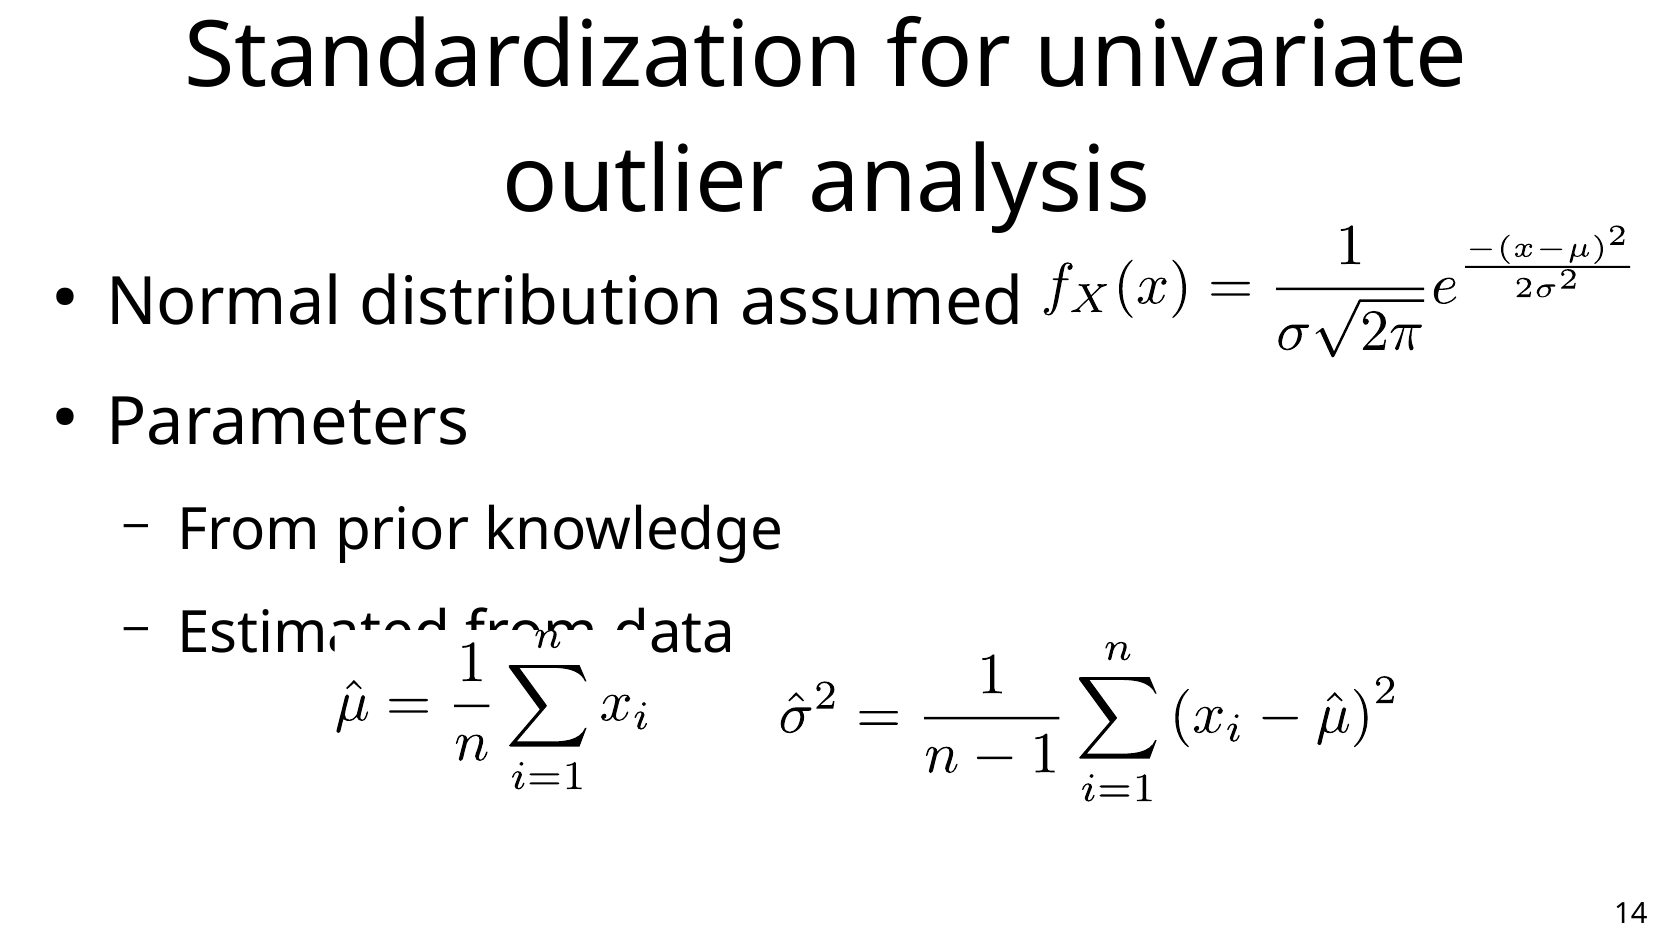

# Standardization for univariate outlier analysis
Normal distribution assumed
Parameters
From prior knowledge
Estimated from data
14